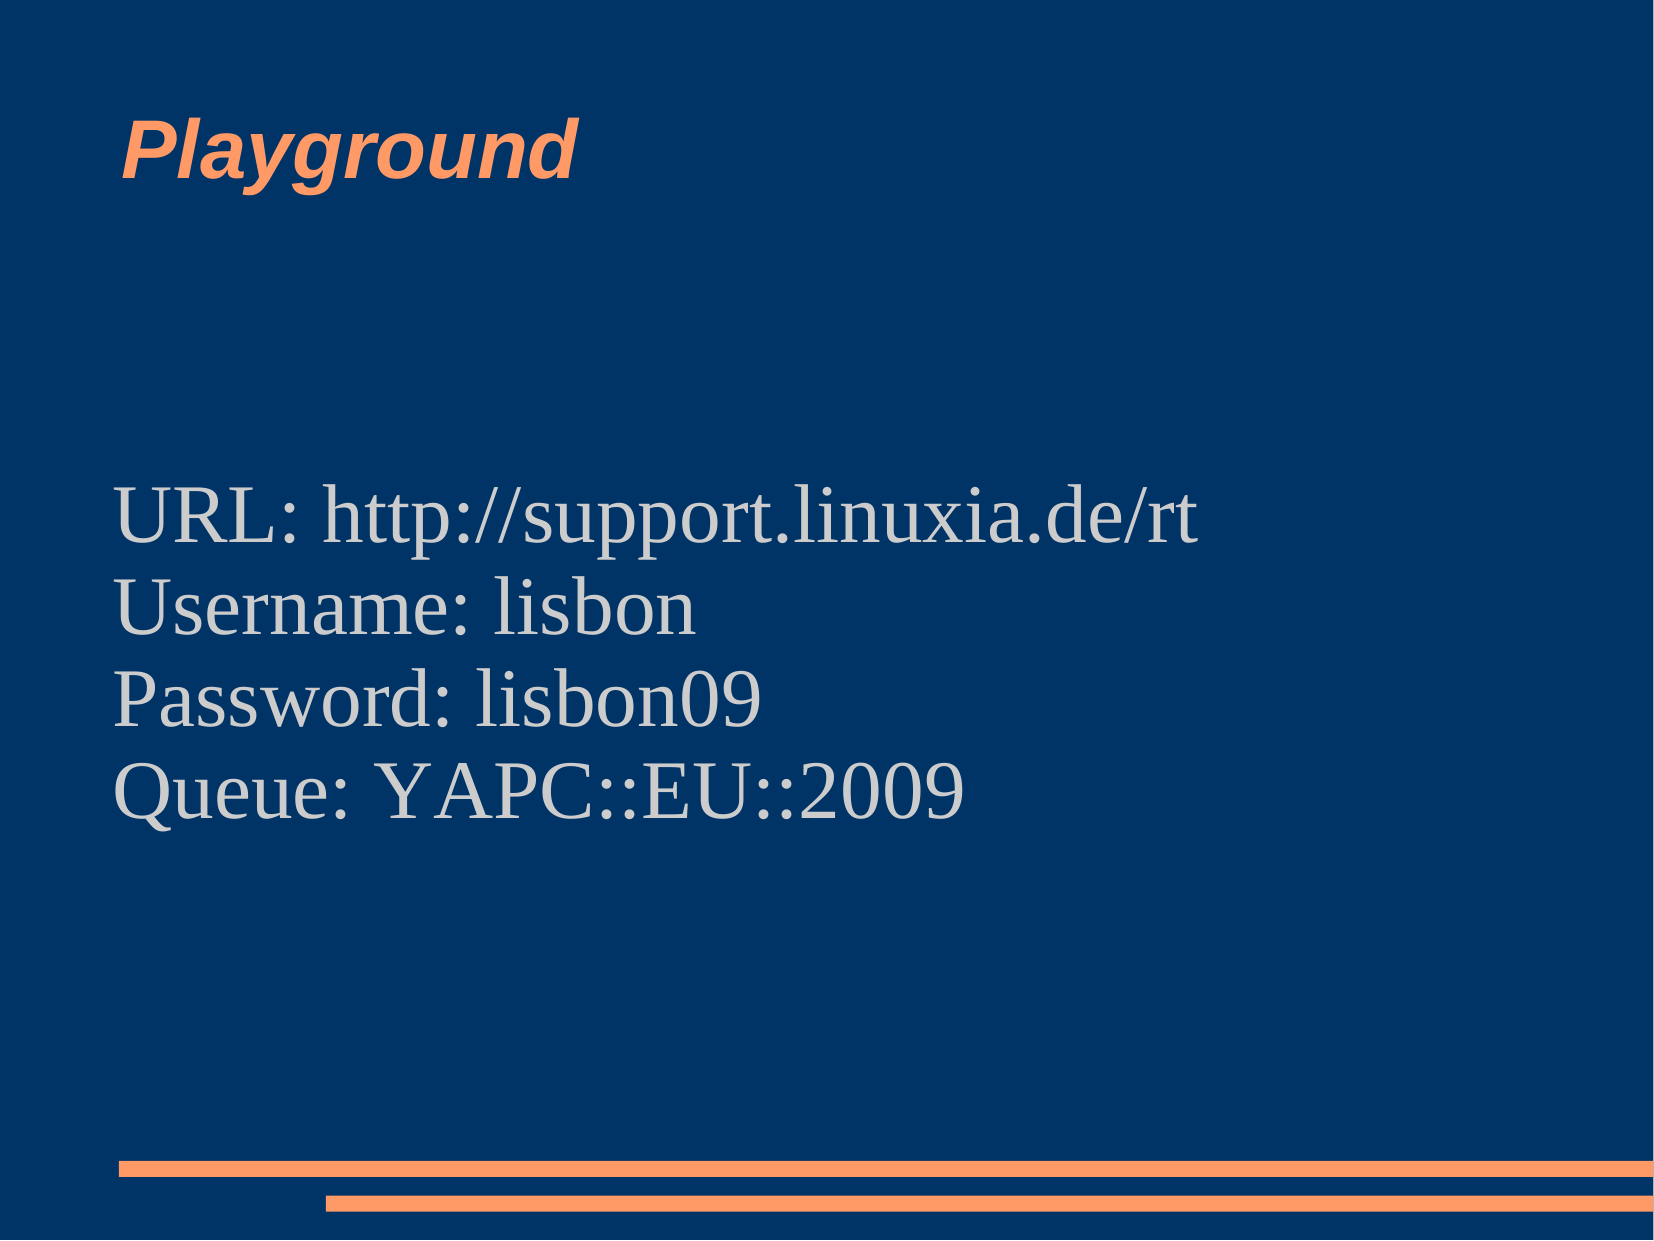

# Playground
URL: http://support.linuxia.de/rt
Username: lisbon
Password: lisbon09
Queue: YAPC::EU::2009